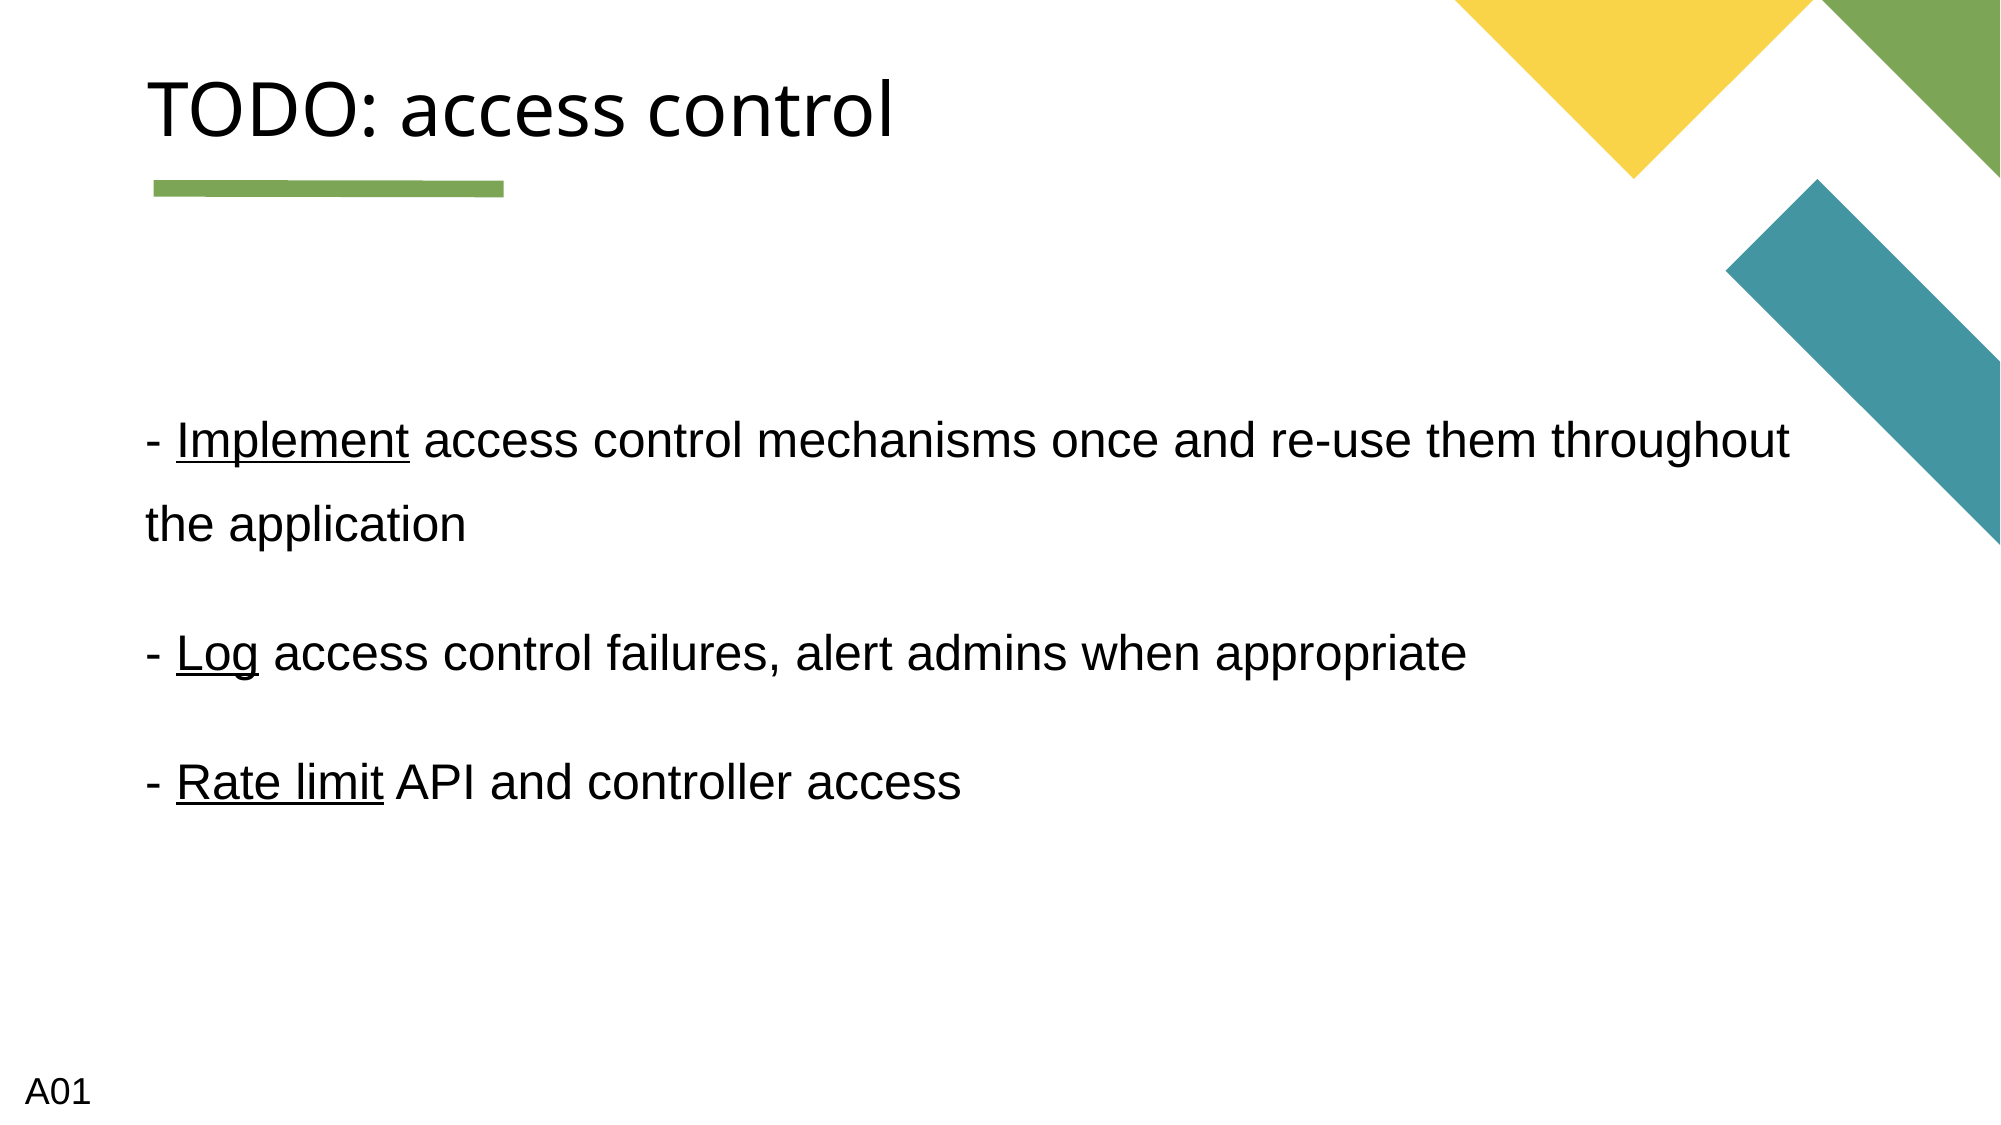

# TODO: access control
- Implement access control mechanisms once and re-use them throughout the application
- Log access control failures, alert admins when appropriate
- Rate limit API and controller access
A01